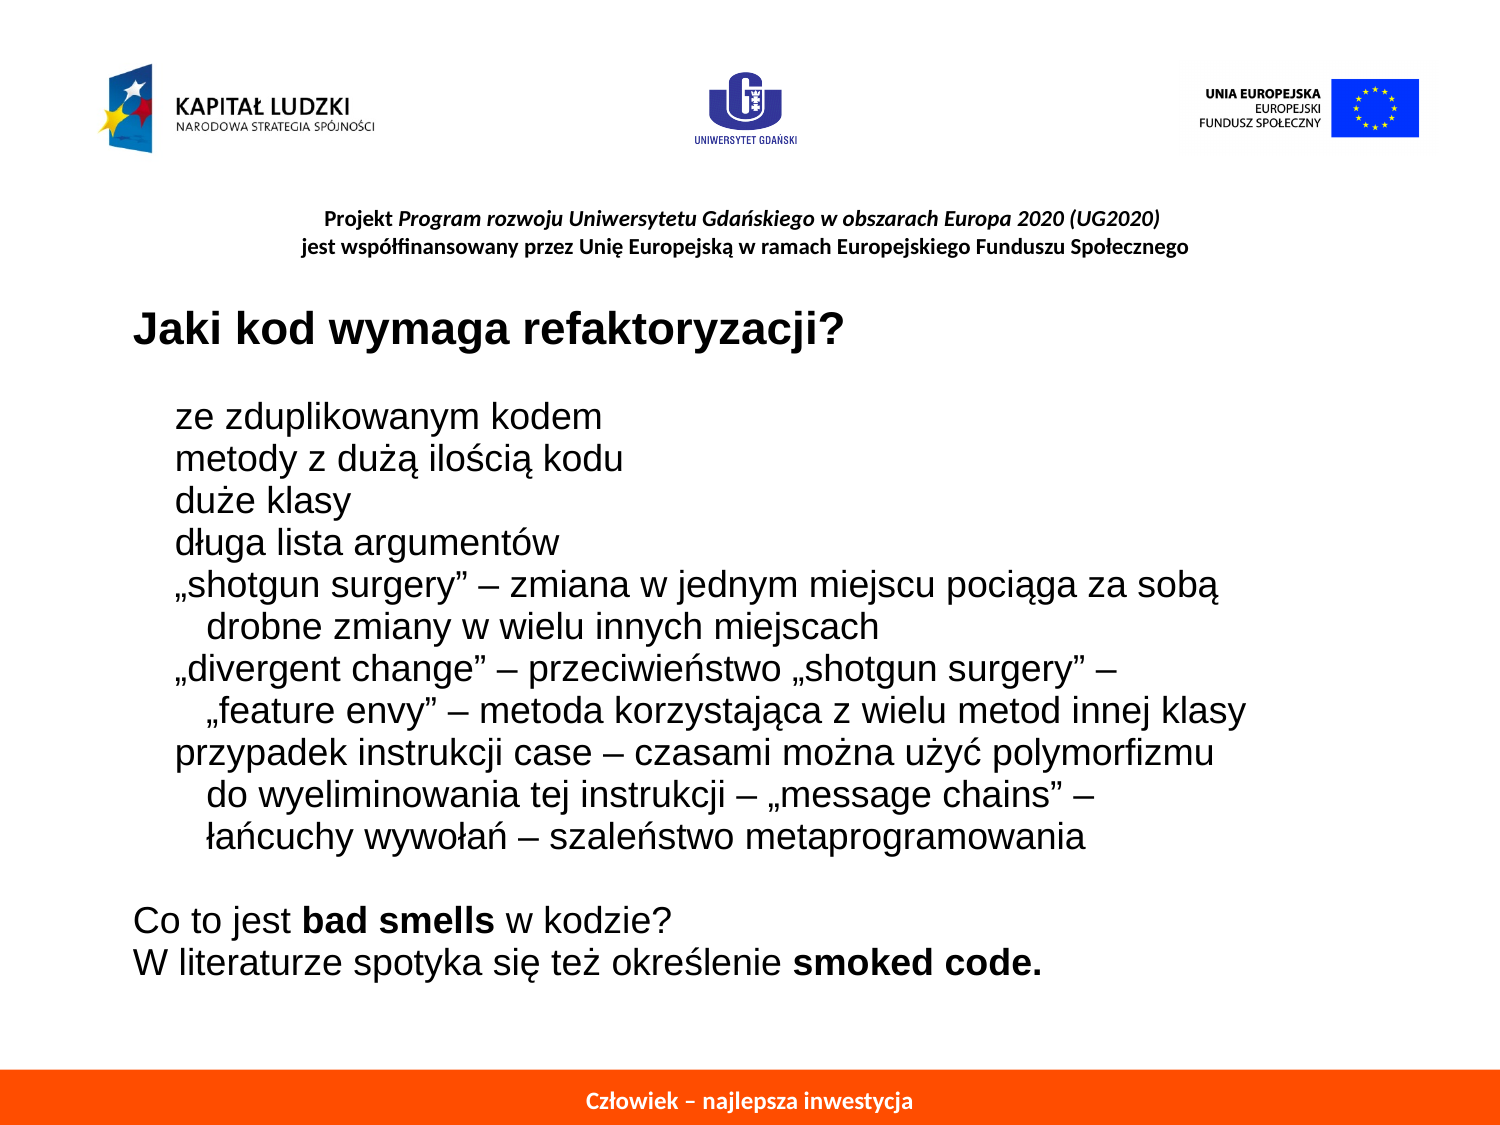

Projekt Program rozwoju Uniwersytetu Gdańskiego w obszarach Europa 2020 (UG2020)
jest współfinansowany przez Unię Europejską w ramach Europejskiego Funduszu Społecznego
Jaki kod wymaga refaktoryzacji?
 ze zduplikowanym kodem
 metody z dużą ilością kodu
 duże klasy
 długa lista argumentów
 „shotgun surgery” – zmiana w jednym miejscu pociąga za sobą
 drobne zmiany w wielu innych miejscach
 „divergent change” – przeciwieństwo „shotgun surgery” –
 „feature envy” – metoda korzystająca z wielu metod innej klasy
 przypadek instrukcji case – czasami można użyć polymorfizmu
 do wyeliminowania tej instrukcji – „message chains” –
 łańcuchy wywołań – szaleństwo metaprogramowania
Co to jest bad smells w kodzie?
W literaturze spotyka się też określenie smoked code.
Człowiek – najlepsza inwestycja